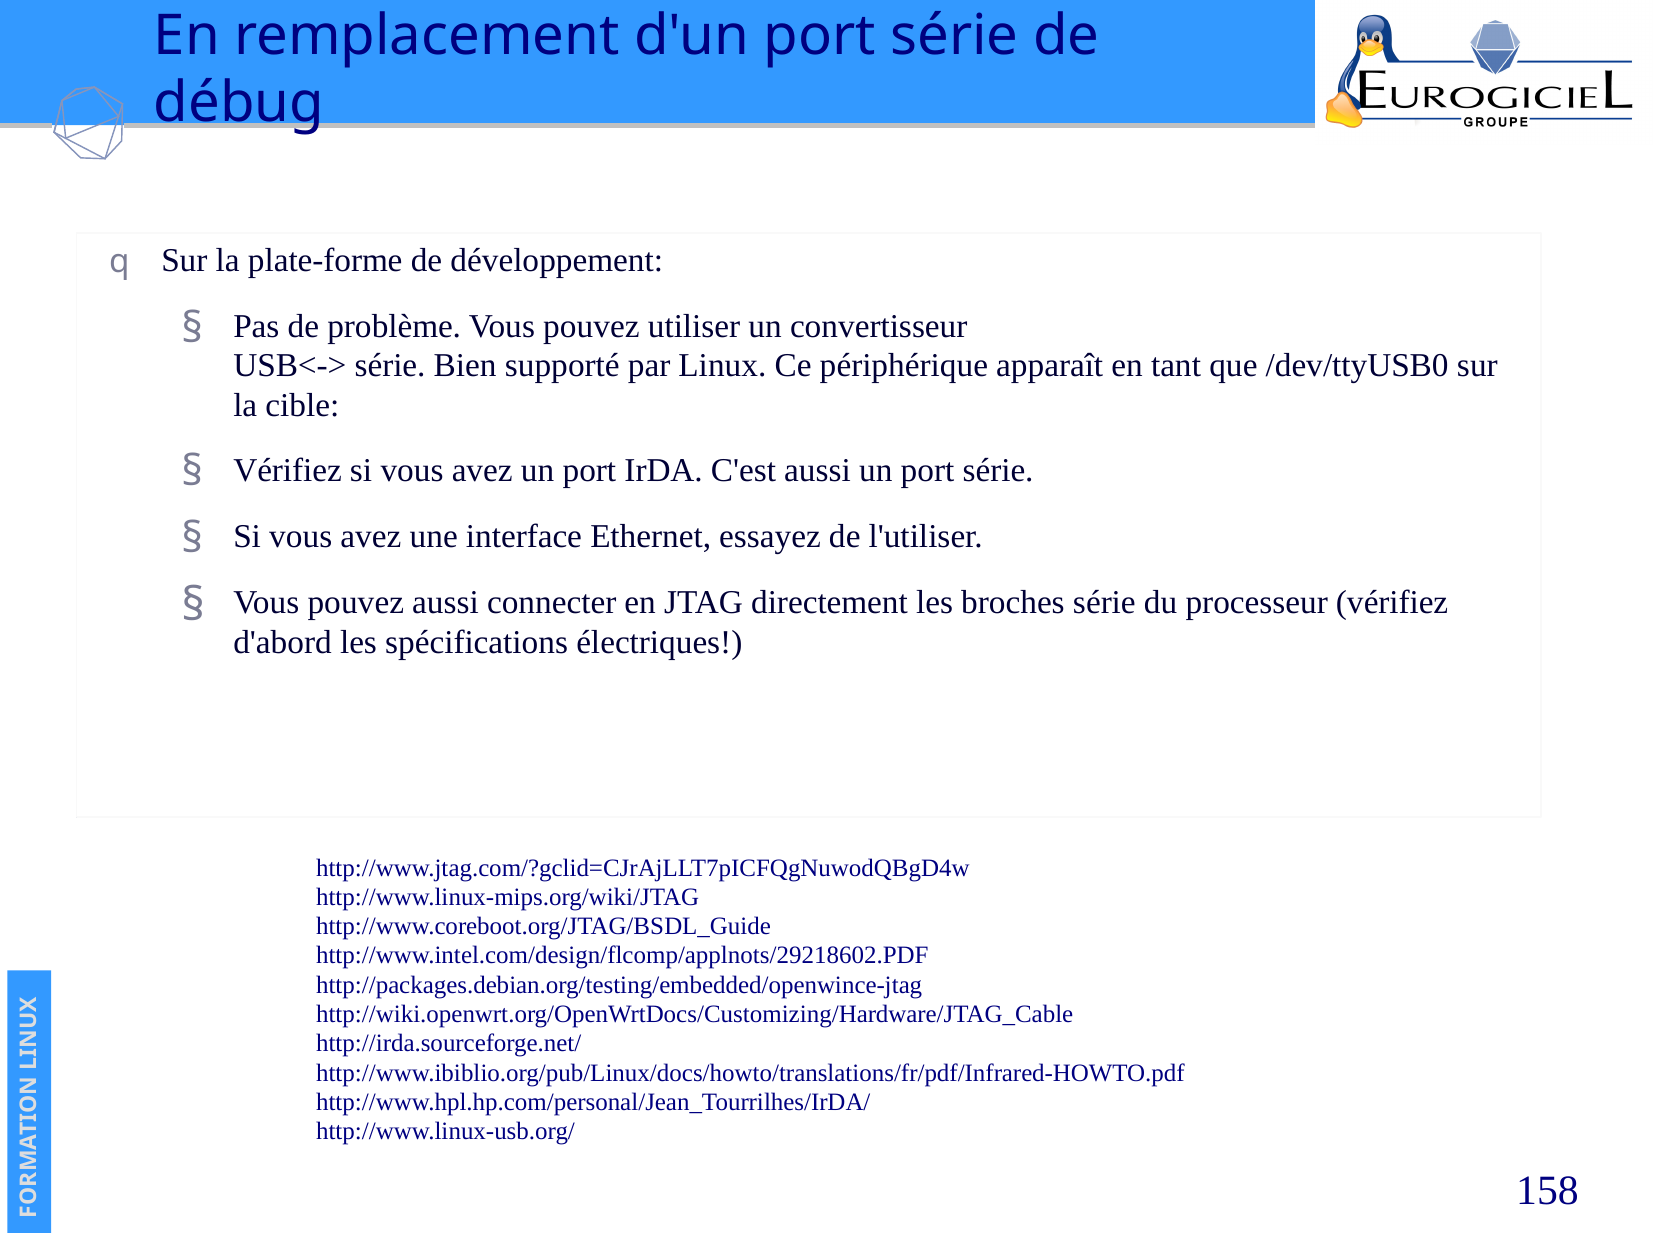

# En remplacement d'un port série de débug
Sur la plate-forme de développement:
Pas de problème. Vous pouvez utiliser un convertisseur
USB<-> série. Bien supporté par Linux. Ce périphérique apparaît en tant que /dev/ttyUSB0 sur la cible:
Vérifiez si vous avez un port IrDA. C'est aussi un port série.
Si vous avez une interface Ethernet, essayez de l'utiliser.
Vous pouvez aussi connecter en JTAG directement les broches série du processeur (vérifiez d'abord les spécifications électriques!)
http://www.jtag.com/?gclid=CJrAjLLT7pICFQgNuwodQBgD4w
http://www.linux-mips.org/wiki/JTAG
http://www.coreboot.org/JTAG/BSDL_Guide
http://www.intel.com/design/flcomp/applnots/29218602.PDF
http://packages.debian.org/testing/embedded/openwince-jtag
http://wiki.openwrt.org/OpenWrtDocs/Customizing/Hardware/JTAG_Cable
http://irda.sourceforge.net/
http://www.ibiblio.org/pub/Linux/docs/howto/translations/fr/pdf/Infrared-HOWTO.pdf
http://www.hpl.hp.com/personal/Jean_Tourrilhes/IrDA/
http://www.linux-usb.org/